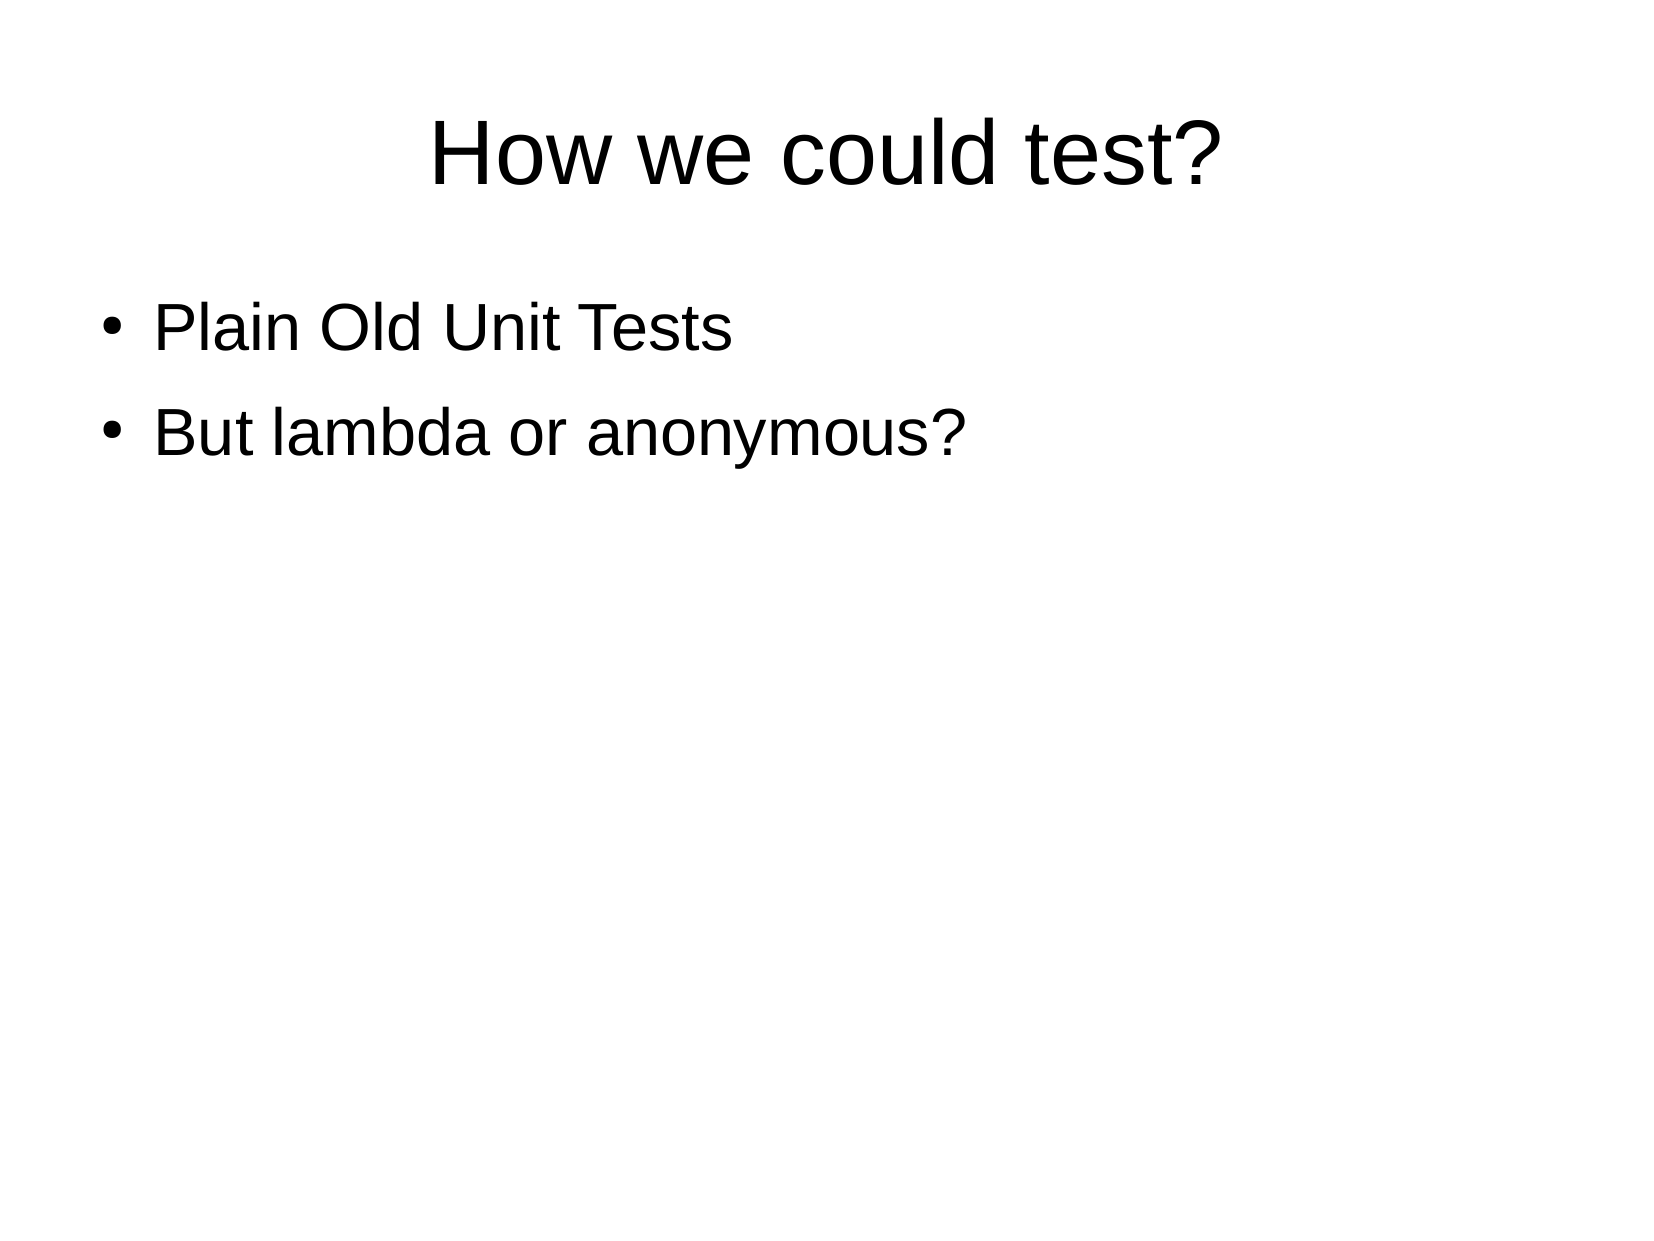

# How we could test?
Plain Old Unit Tests
But lambda or anonymous?